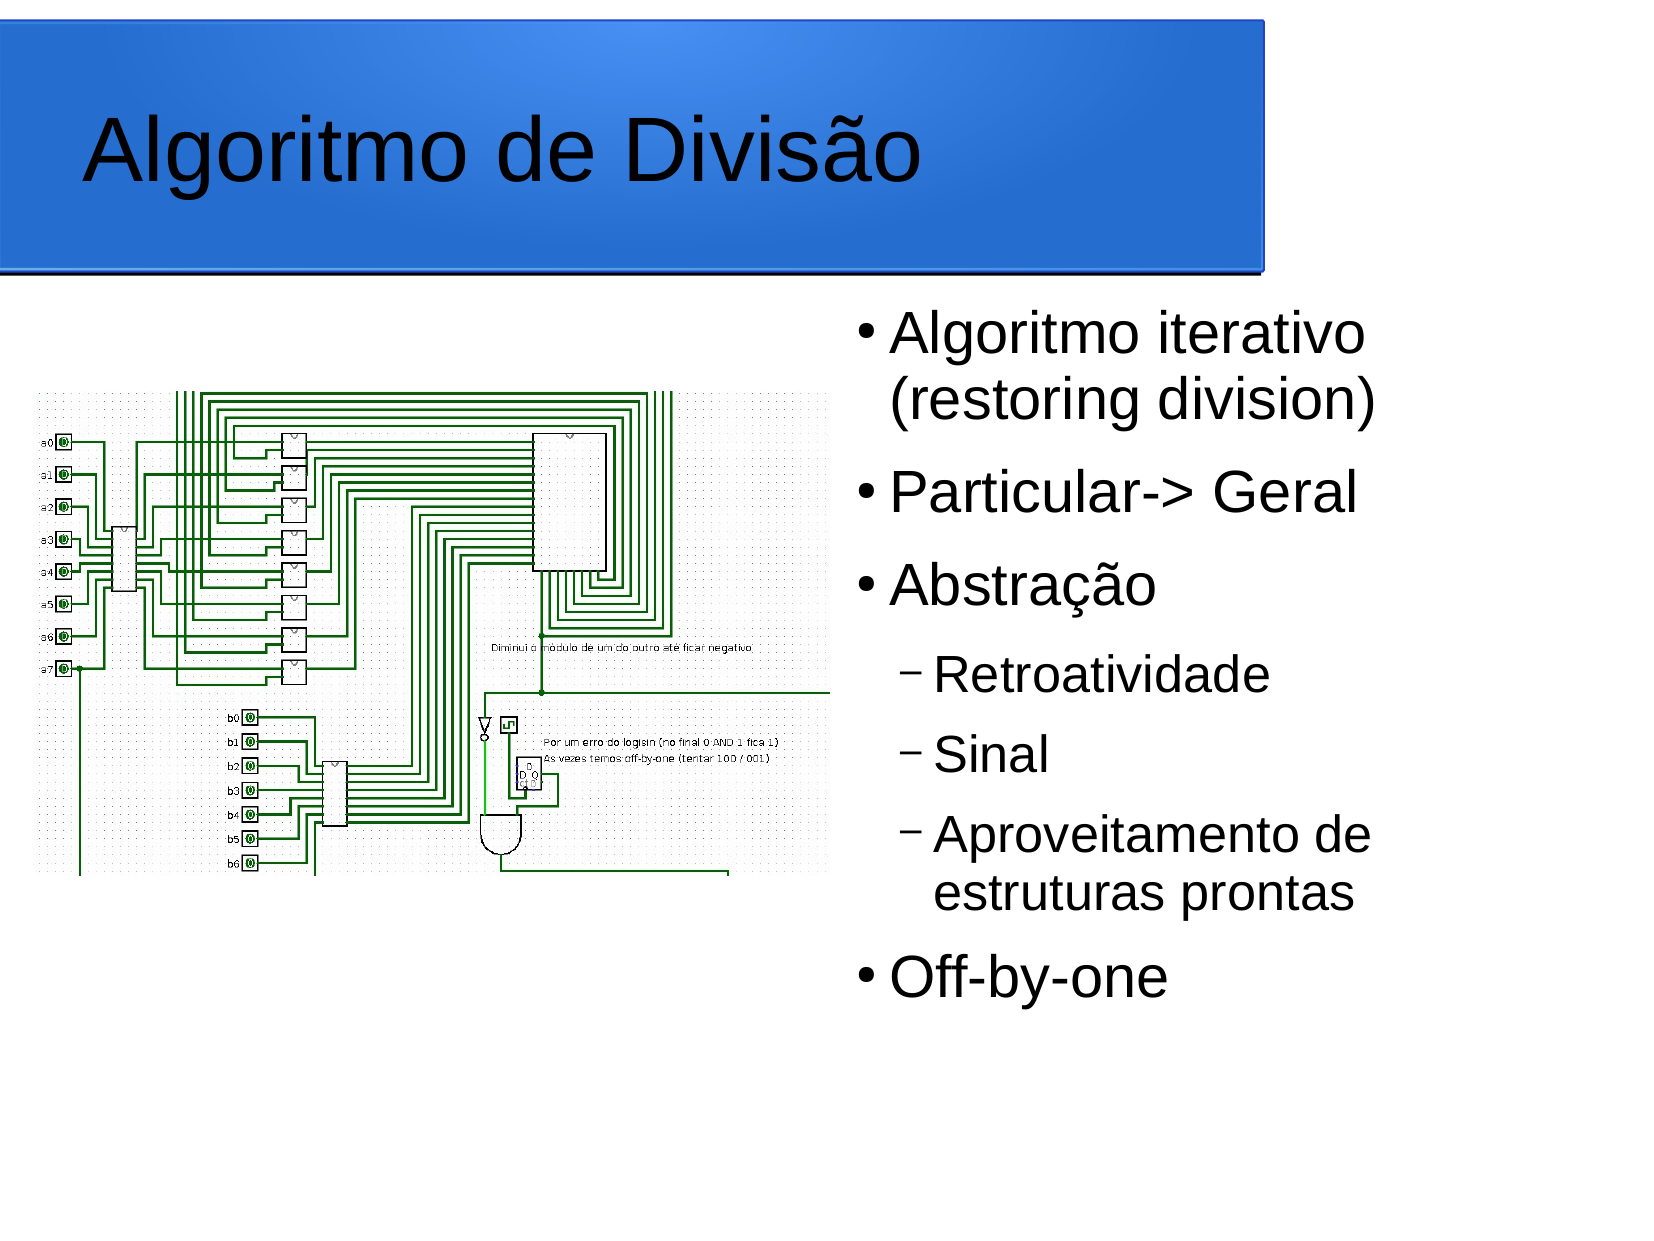

# Algoritmo de Divisão
Algoritmo iterativo (restoring division)
Particular-> Geral
Abstração
Retroatividade
Sinal
Aproveitamento de estruturas prontas
Off-by-one